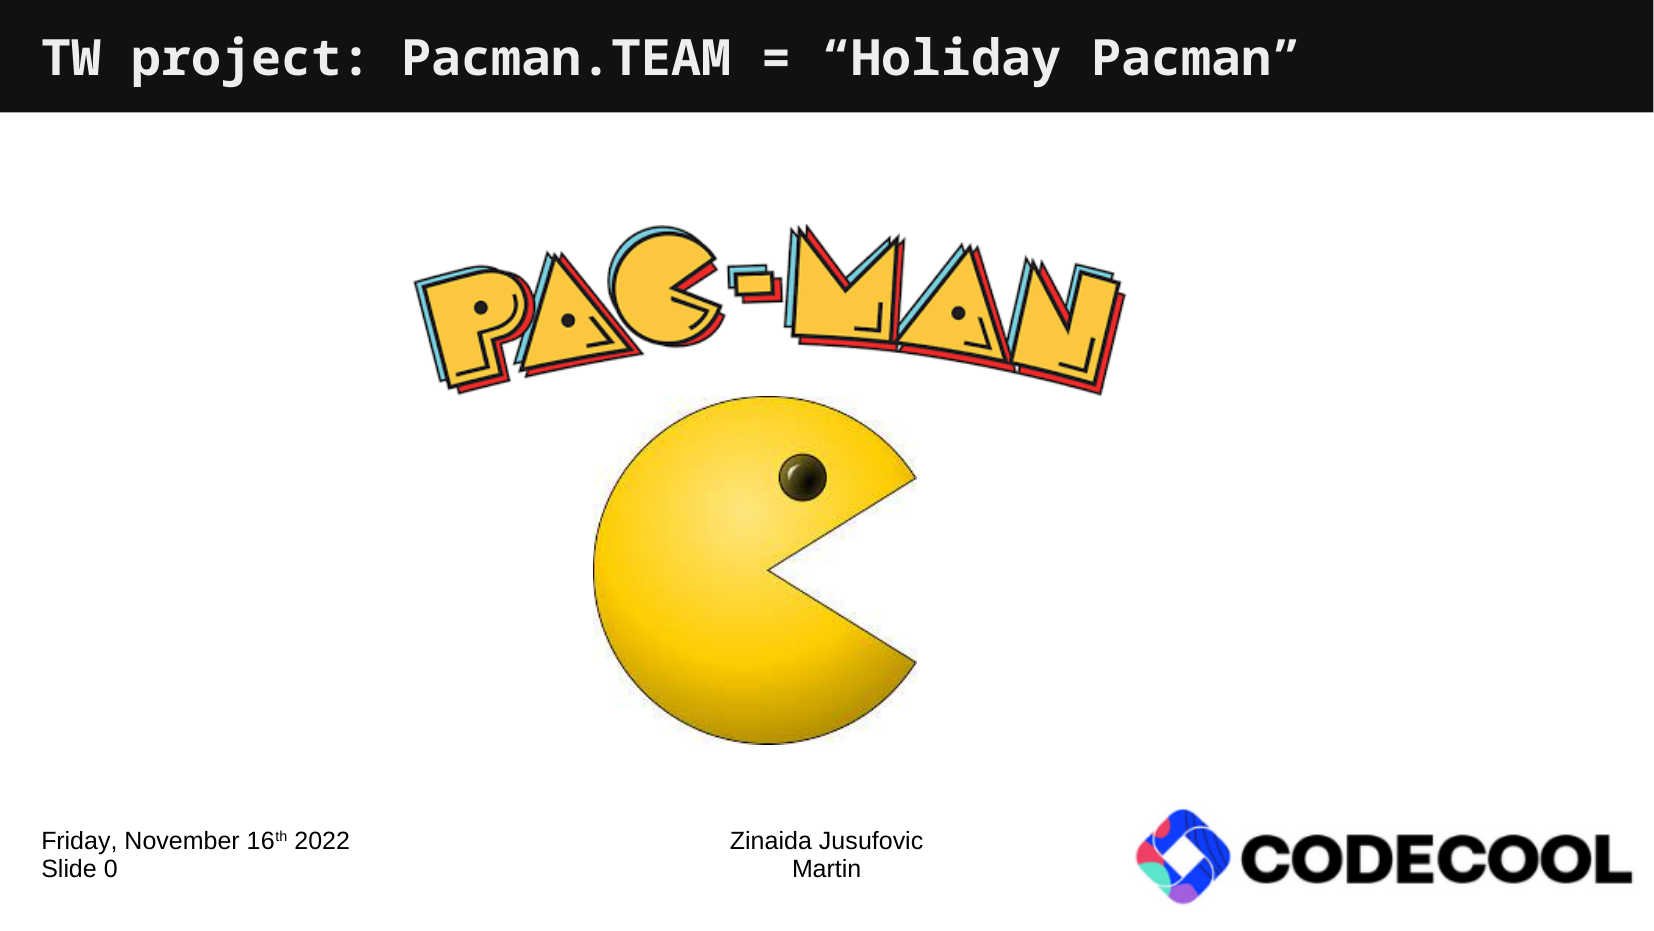

# TW project: Pacman.TEAM = “Holiday Pacman”
Friday, November 16th 2022
Slide 0
Zinaida Jusufovic
Martin